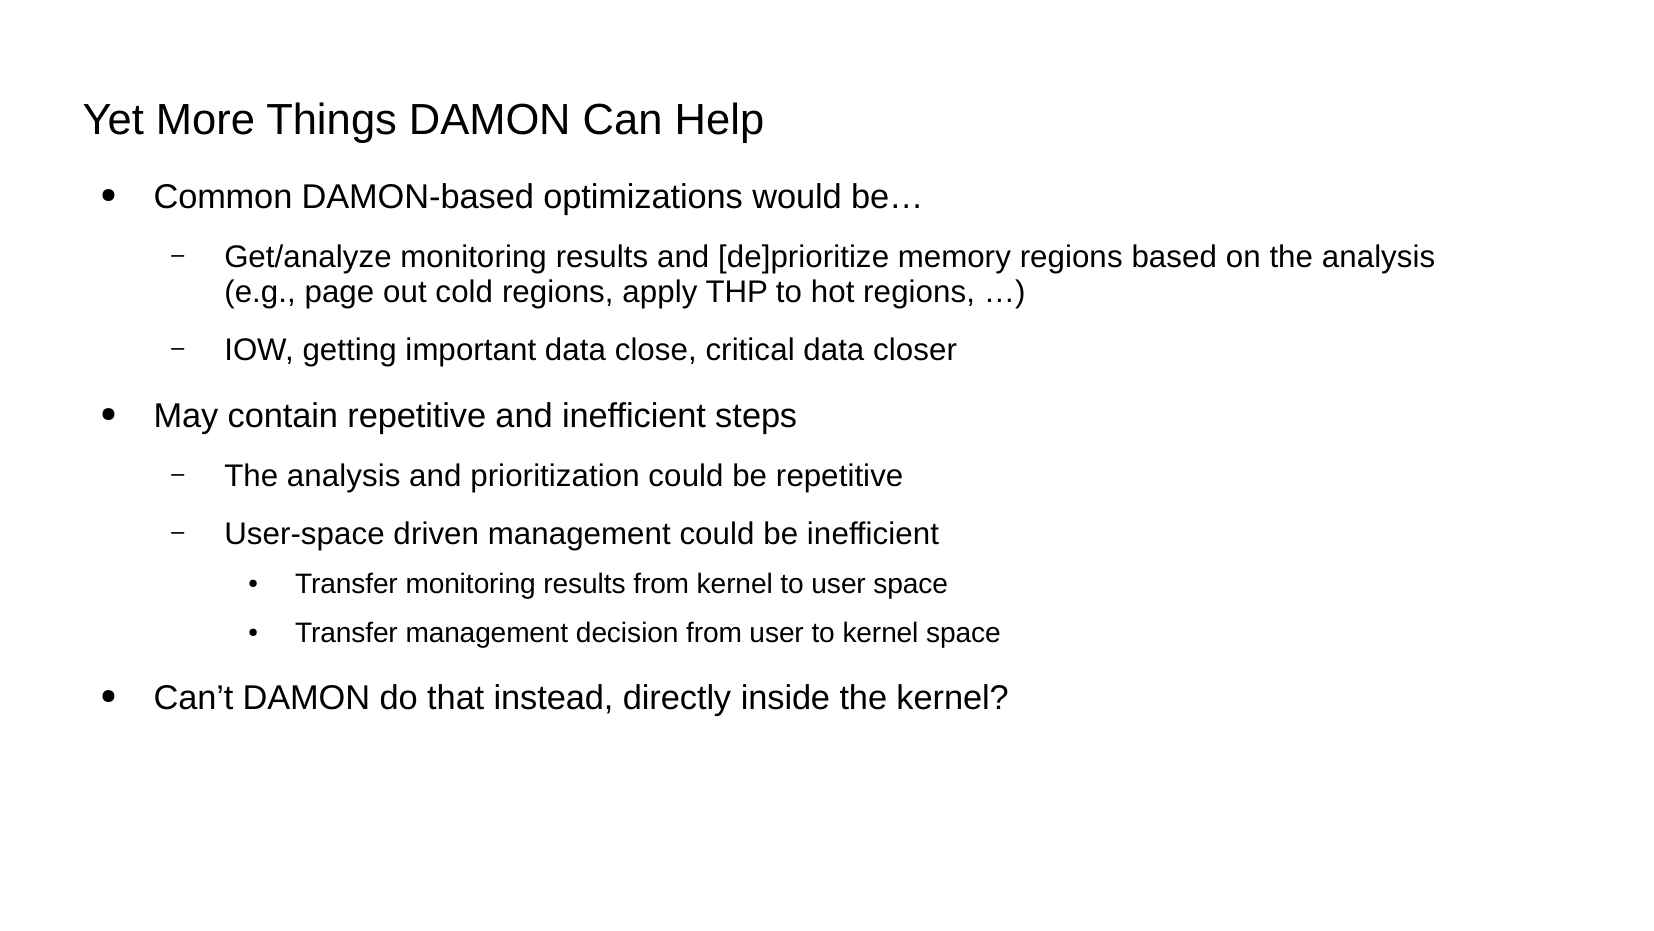

# Yet More Things DAMON Can Help
Common DAMON-based optimizations would be…
Get/analyze monitoring results and [de]prioritize memory regions based on the analysis
(e.g., page out cold regions, apply THP to hot regions, …)
IOW, getting important data close, critical data closer
May contain repetitive and inefficient steps
The analysis and prioritization could be repetitive
User-space driven management could be inefficient
Transfer monitoring results from kernel to user space
Transfer management decision from user to kernel space
Can’t DAMON do that instead, directly inside the kernel?